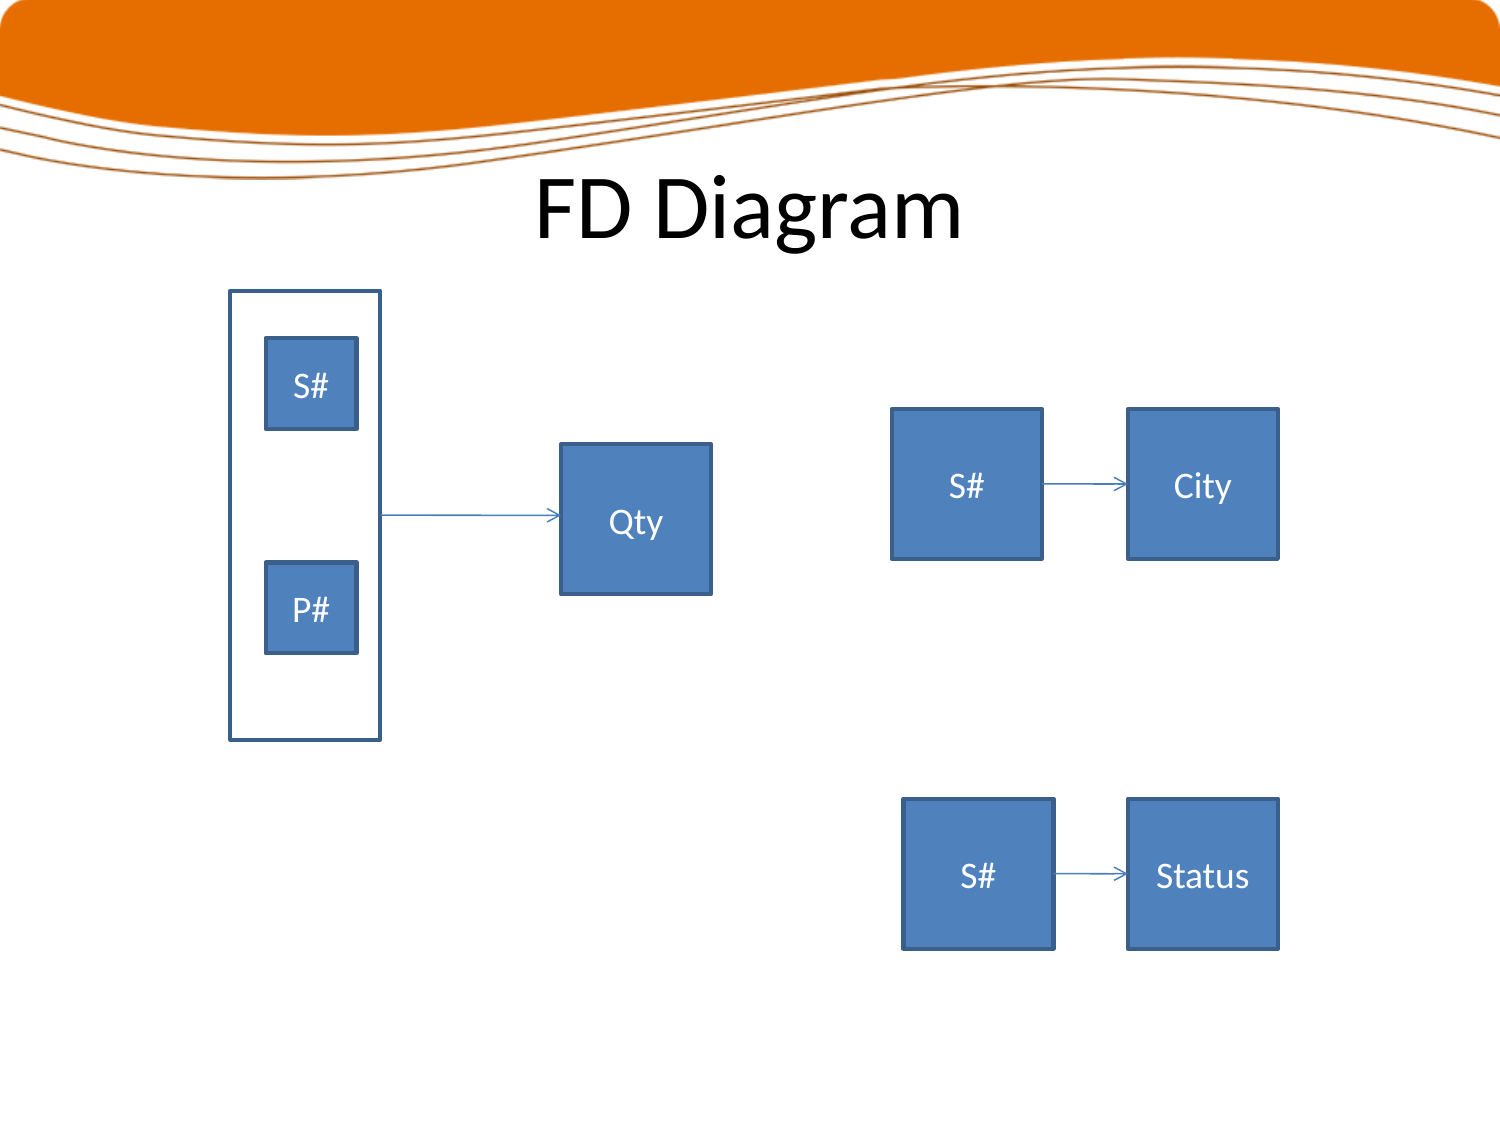

FD Diagram
#
S#
S#
City
Qty
P#
S#
Status